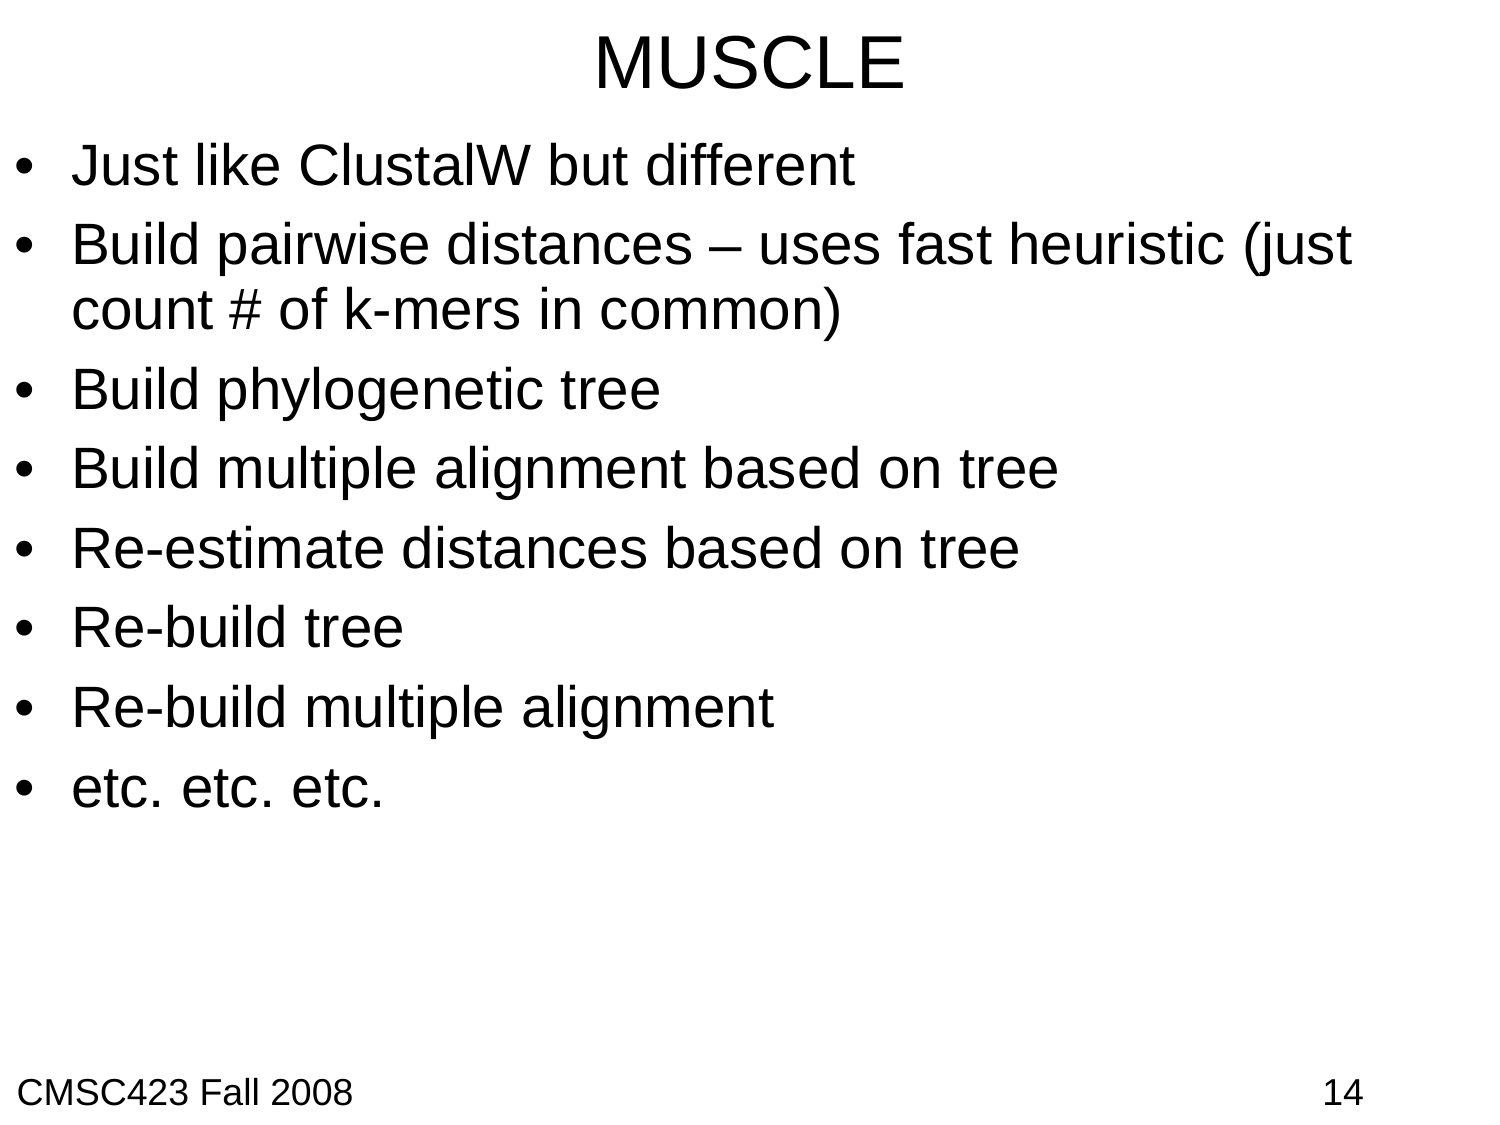

# MUSCLE
Just like ClustalW but different
Build pairwise distances – uses fast heuristic (just count # of k-mers in common)
Build phylogenetic tree
Build multiple alignment based on tree
Re-estimate distances based on tree
Re-build tree
Re-build multiple alignment
etc. etc. etc.
CMSC423 Fall 2008
14